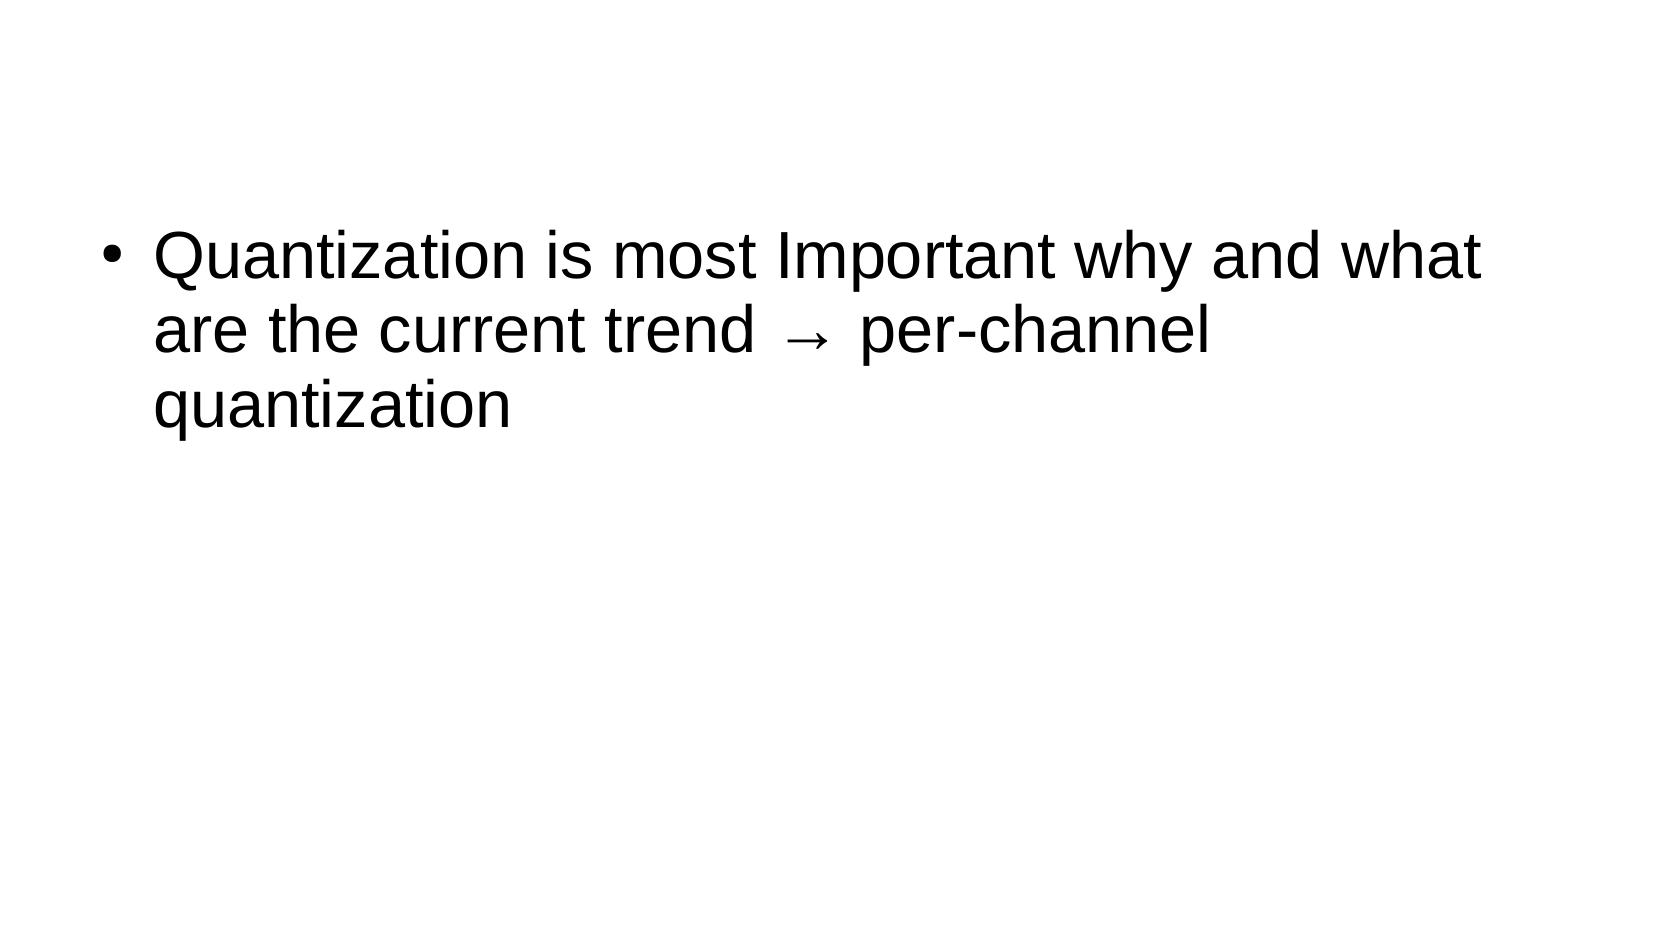

#
Quantization is most Important why and what are the current trend → per-channel quantization